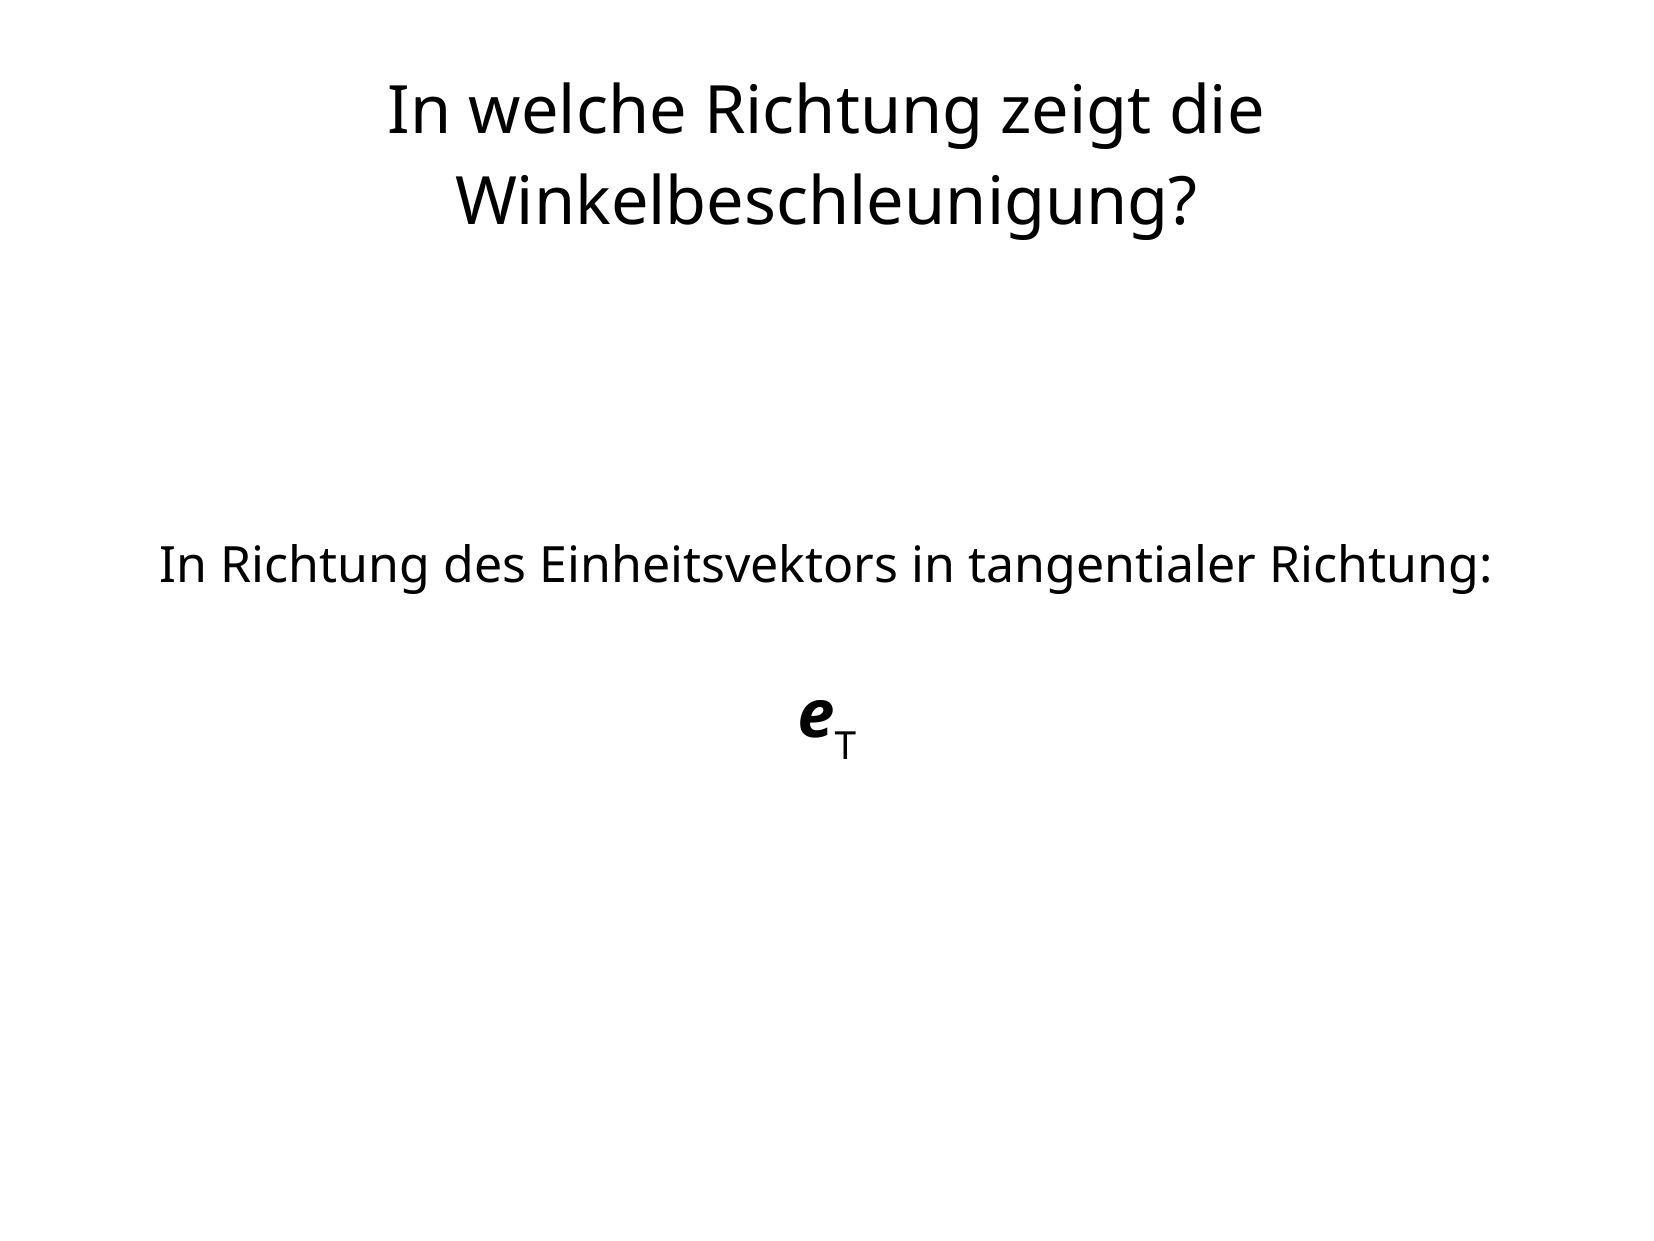

# In welche Richtung zeigt die Winkelbeschleunigung?
In Richtung des Einheitsvektors in tangentialer Richtung:
eT